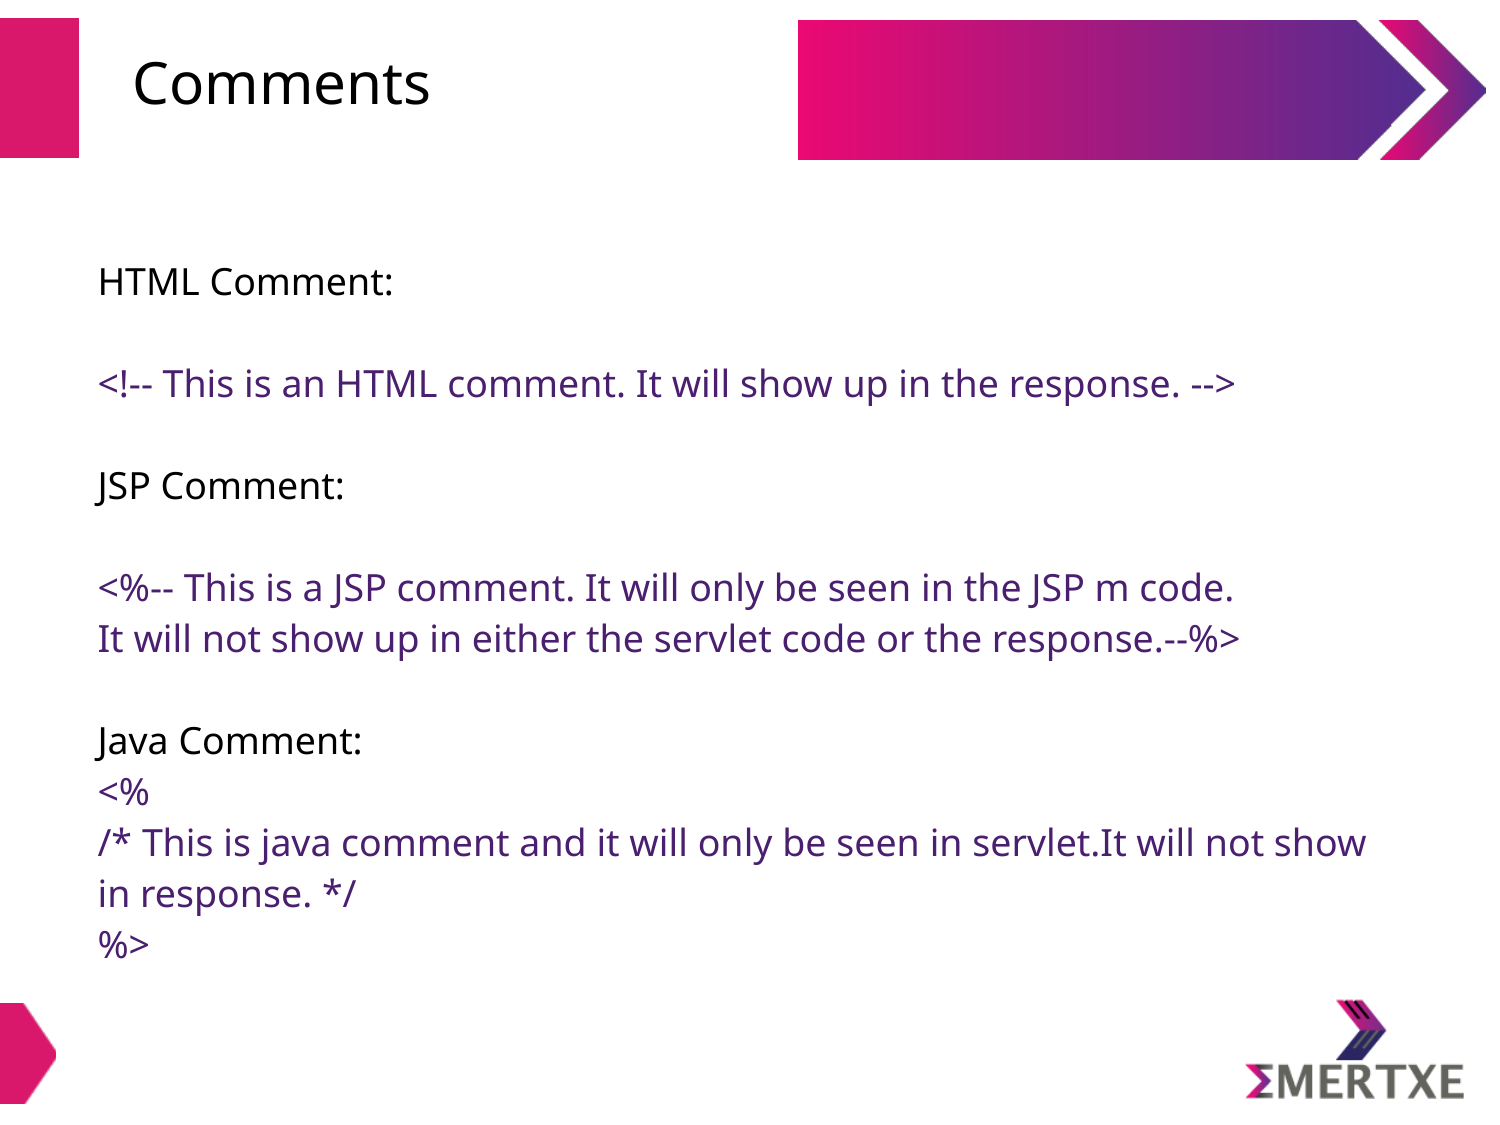

Comments
HTML Comment:
<!-- This is an HTML comment. It will show up in the response. -->
JSP Comment:
<%-- This is a JSP comment. It will only be seen in the JSP m code.
It will not show up in either the servlet code or the response.--%>
Java Comment:
<%
/* This is java comment and it will only be seen in servlet.It will not show in response. */
%>